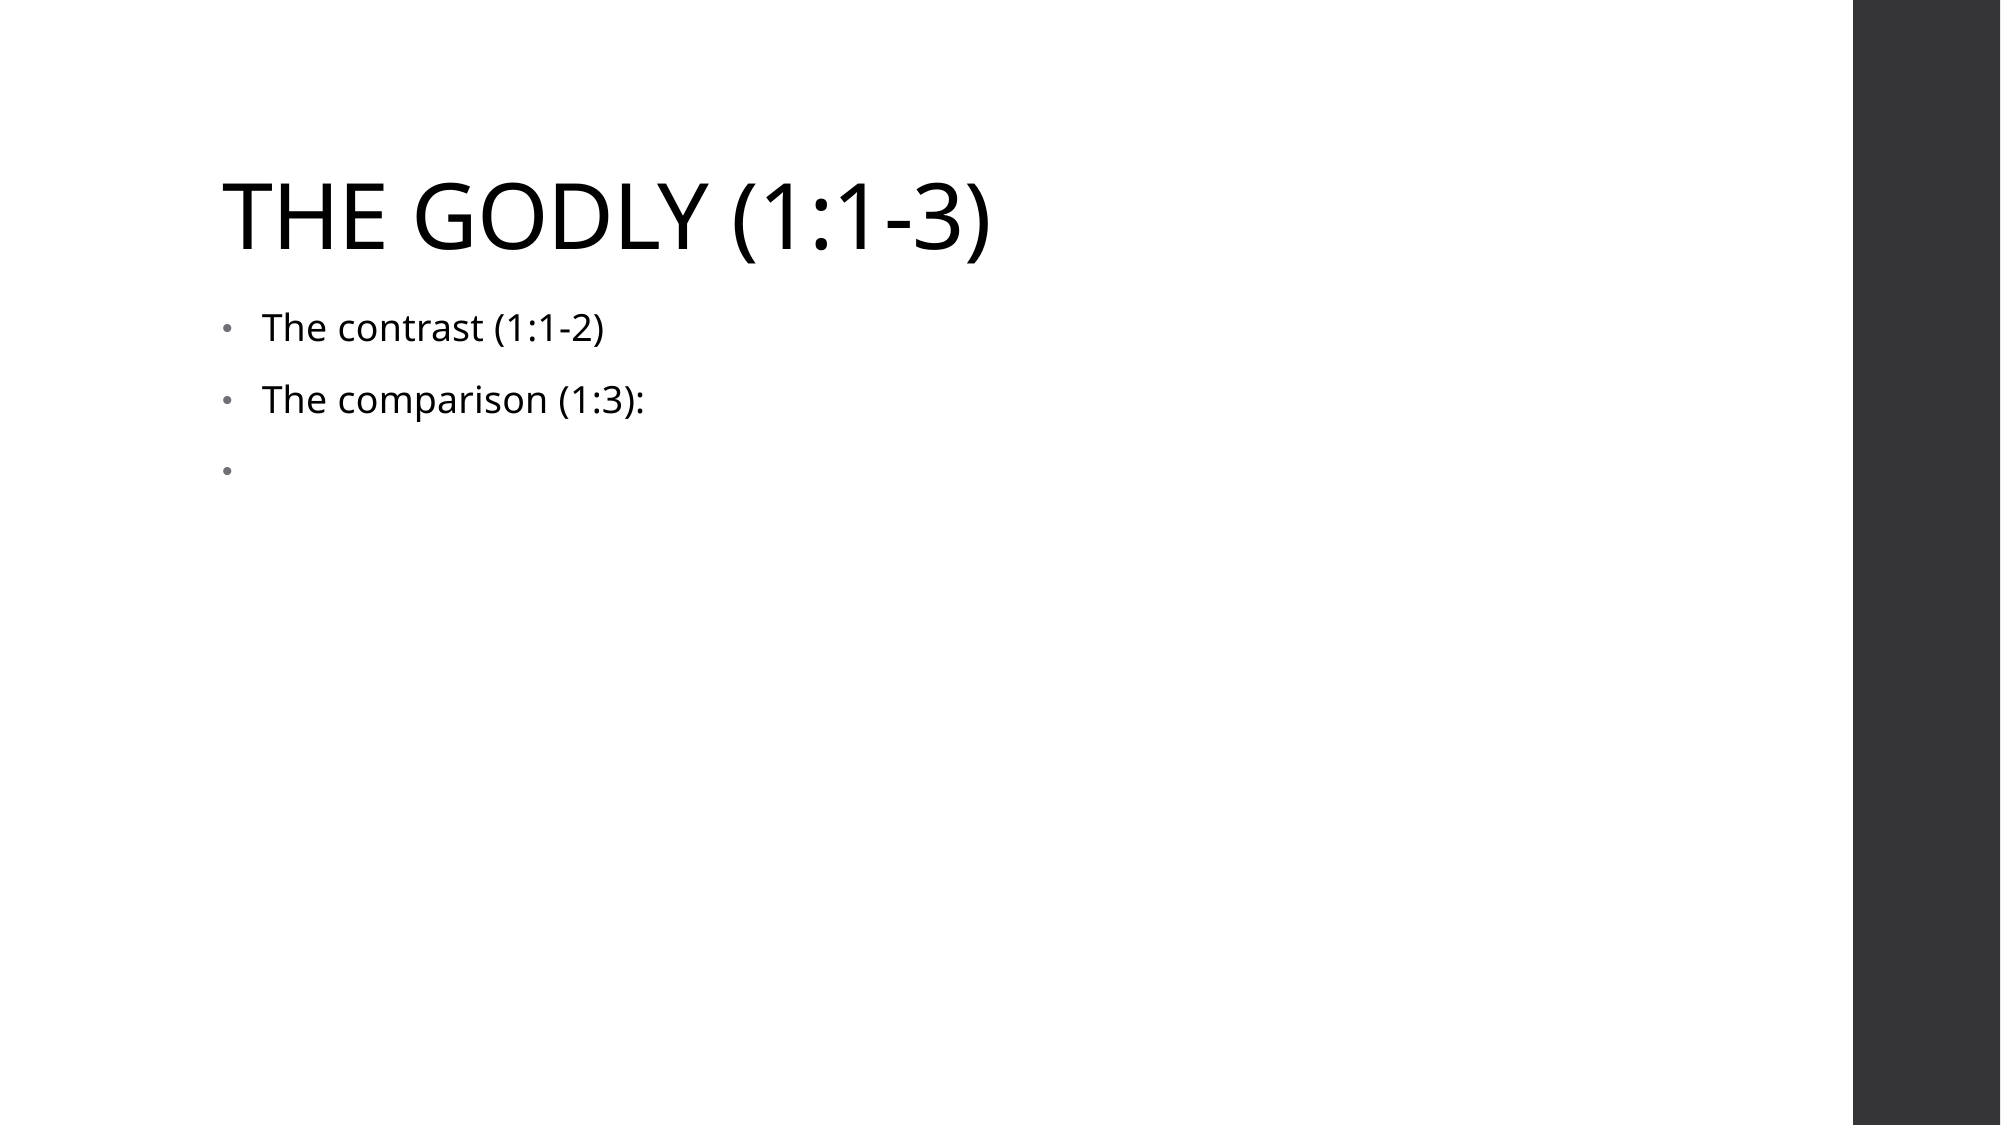

# THE GODLY (1:1-3)
 The contrast (1:1-2)
 The comparison (1:3):